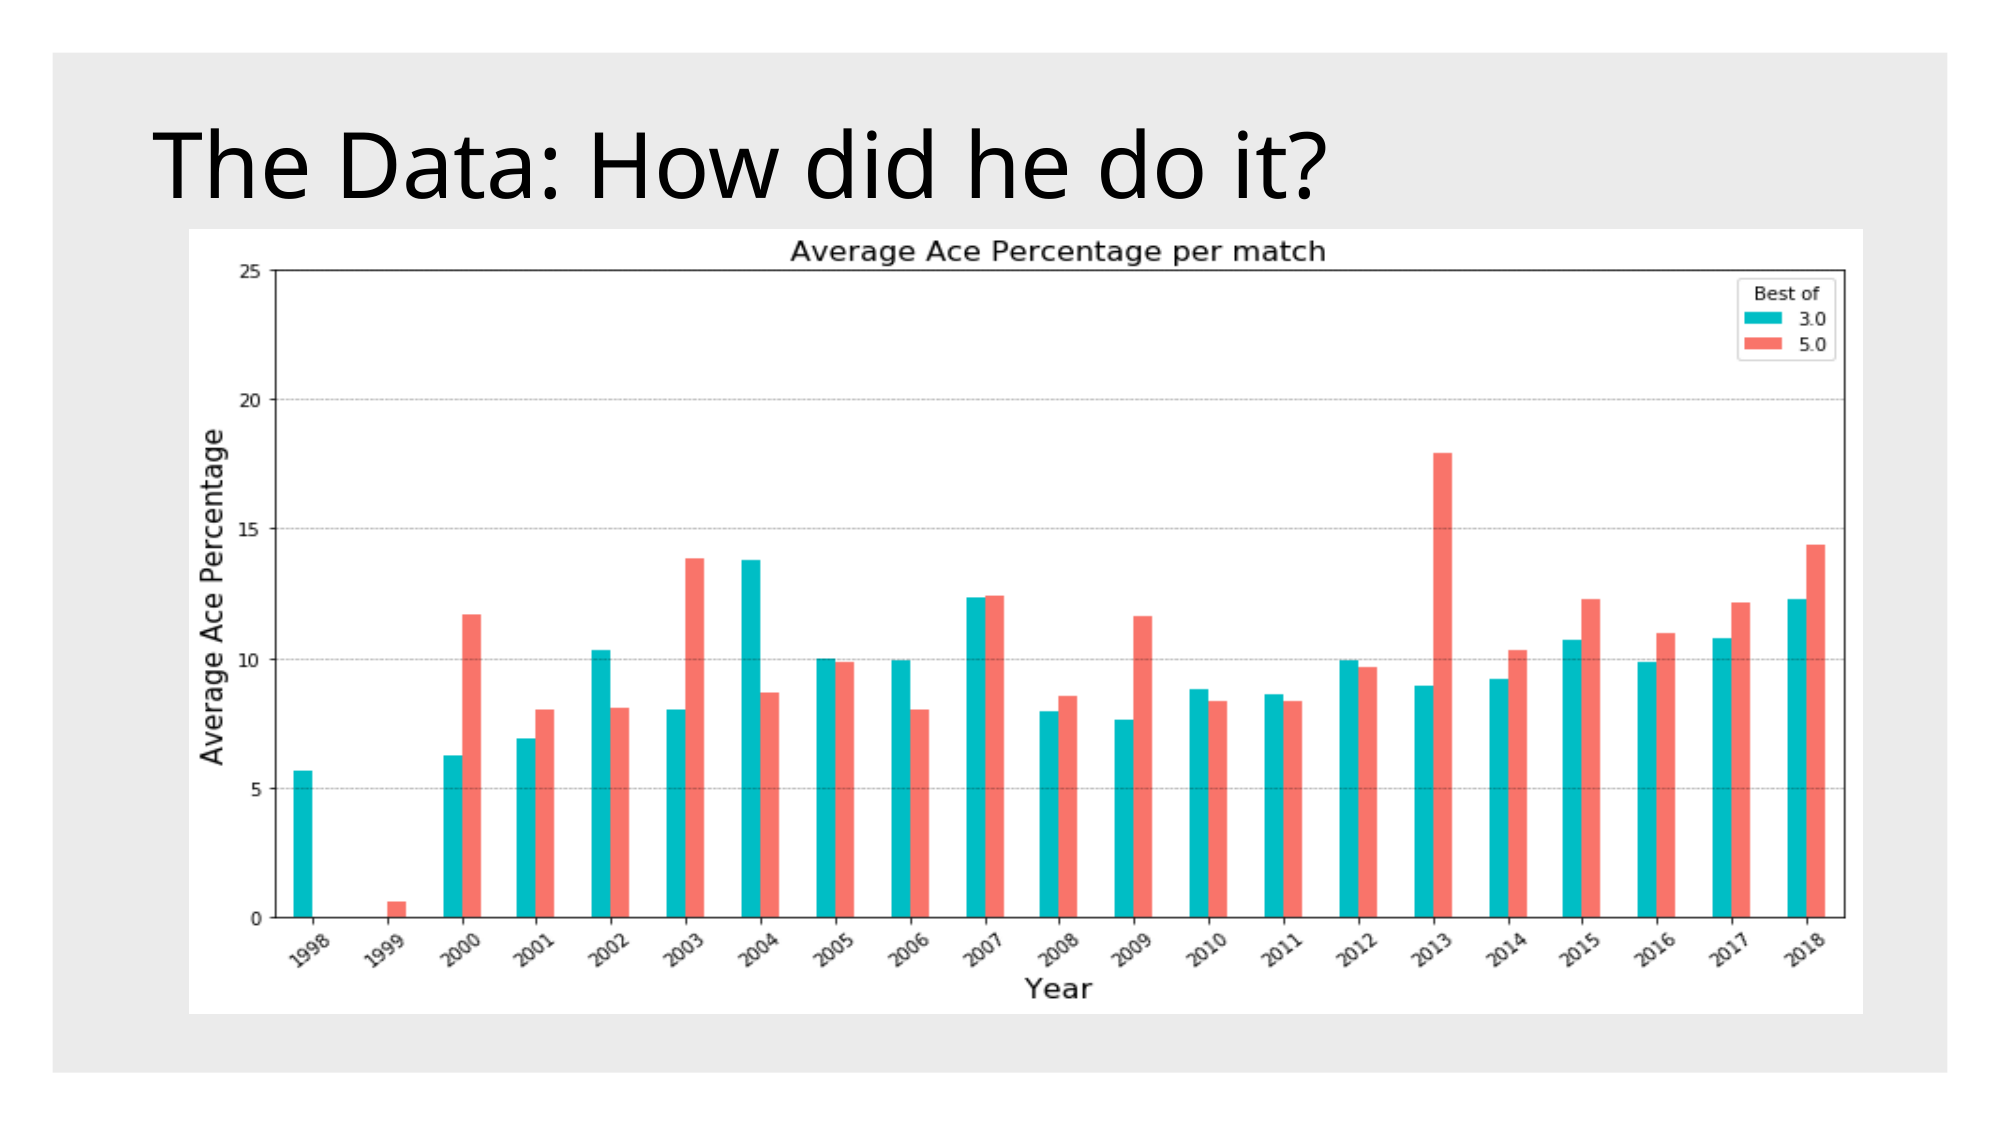

# The Data: How did he do it?